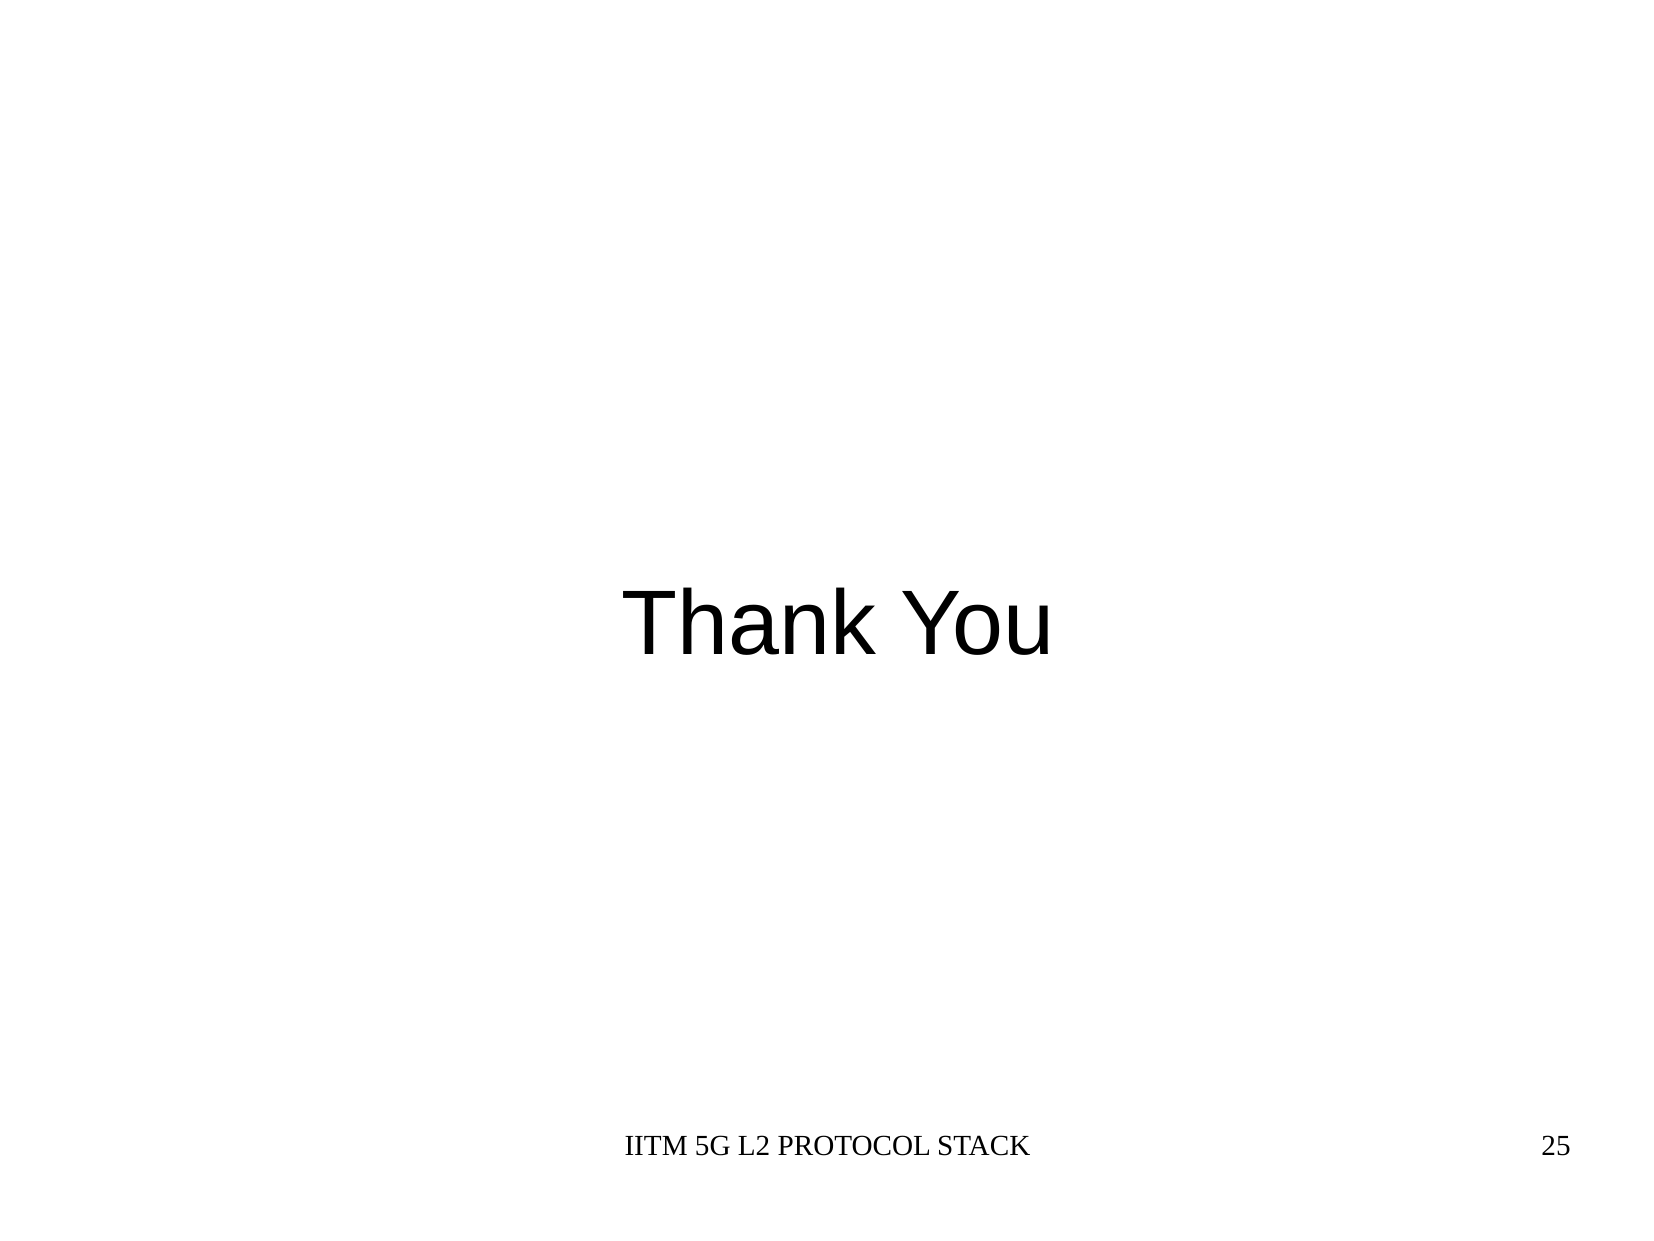

# Thank You
IITM 5G L2 PROTOCOL STACK
25